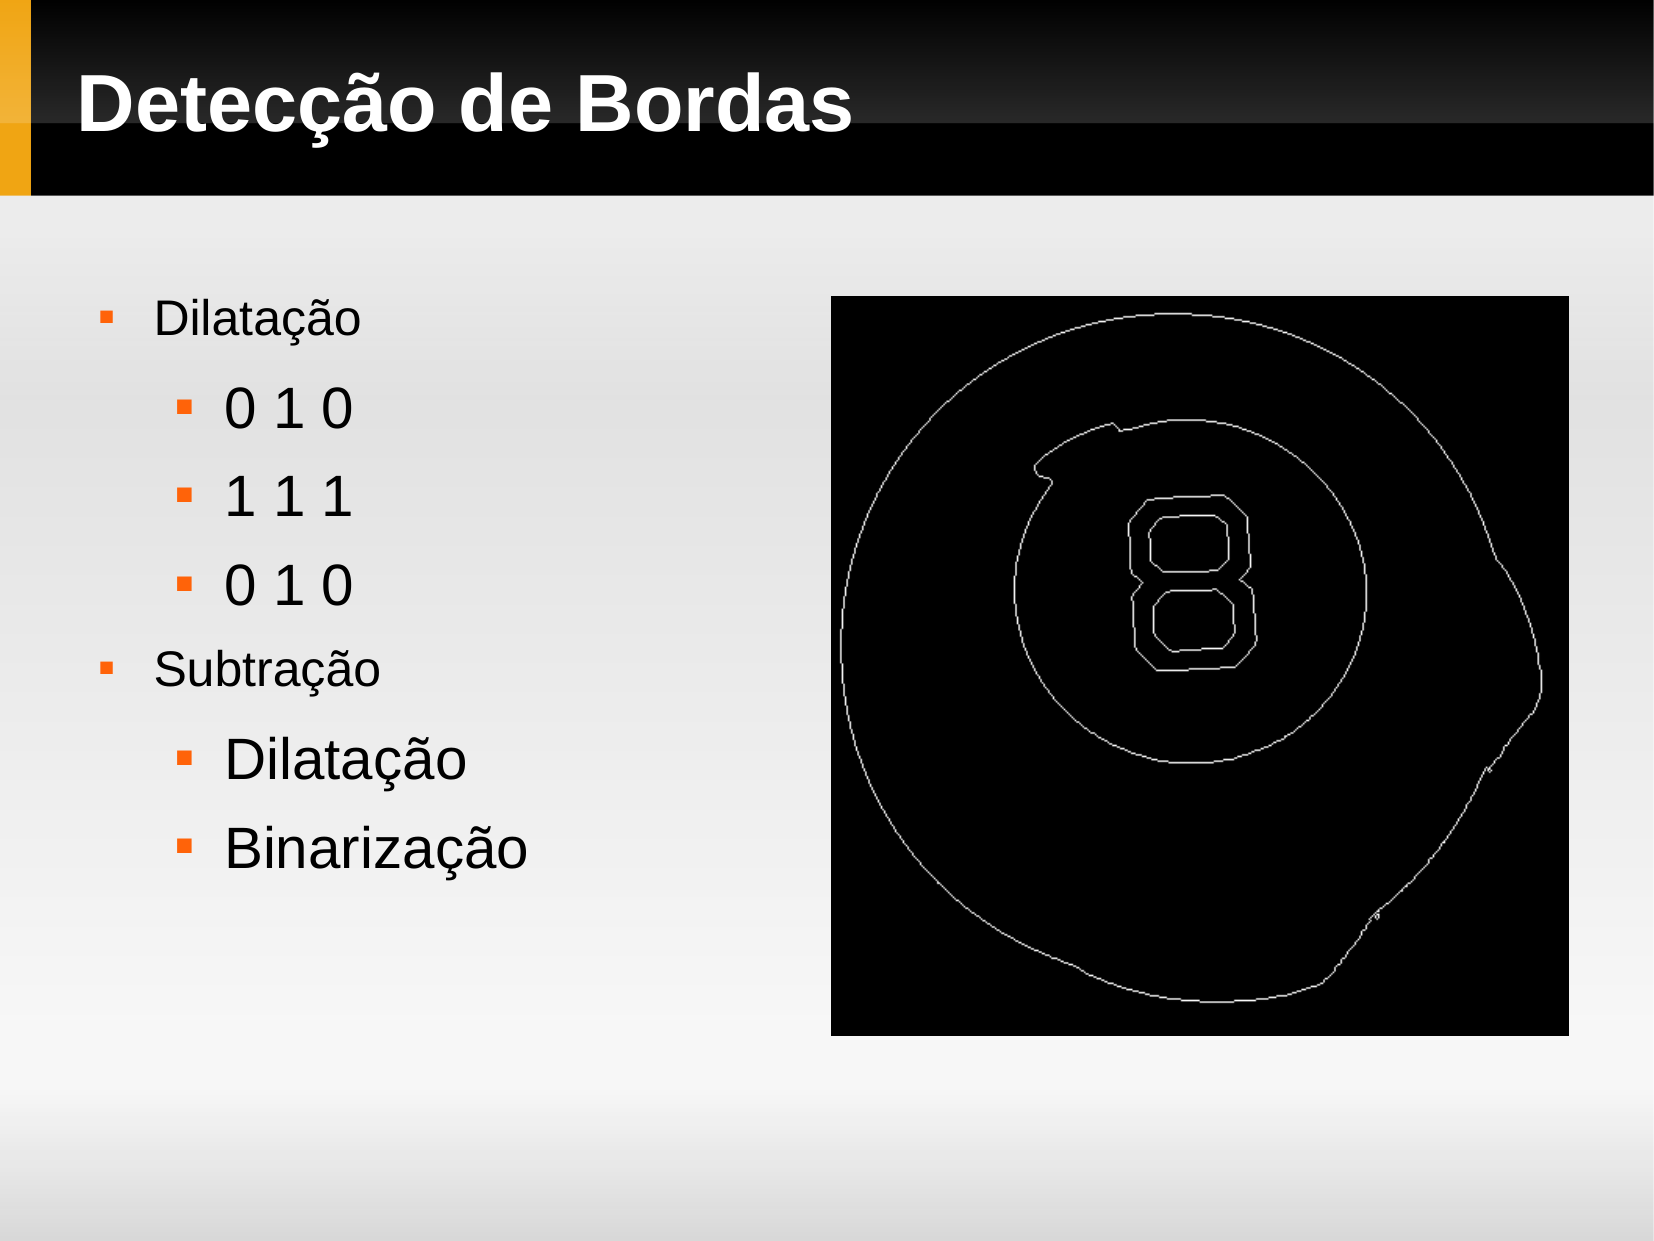

# Detecção de Bordas
Dilatação
0 1 0
1 1 1
0 1 0
Subtração
Dilatação
Binarização